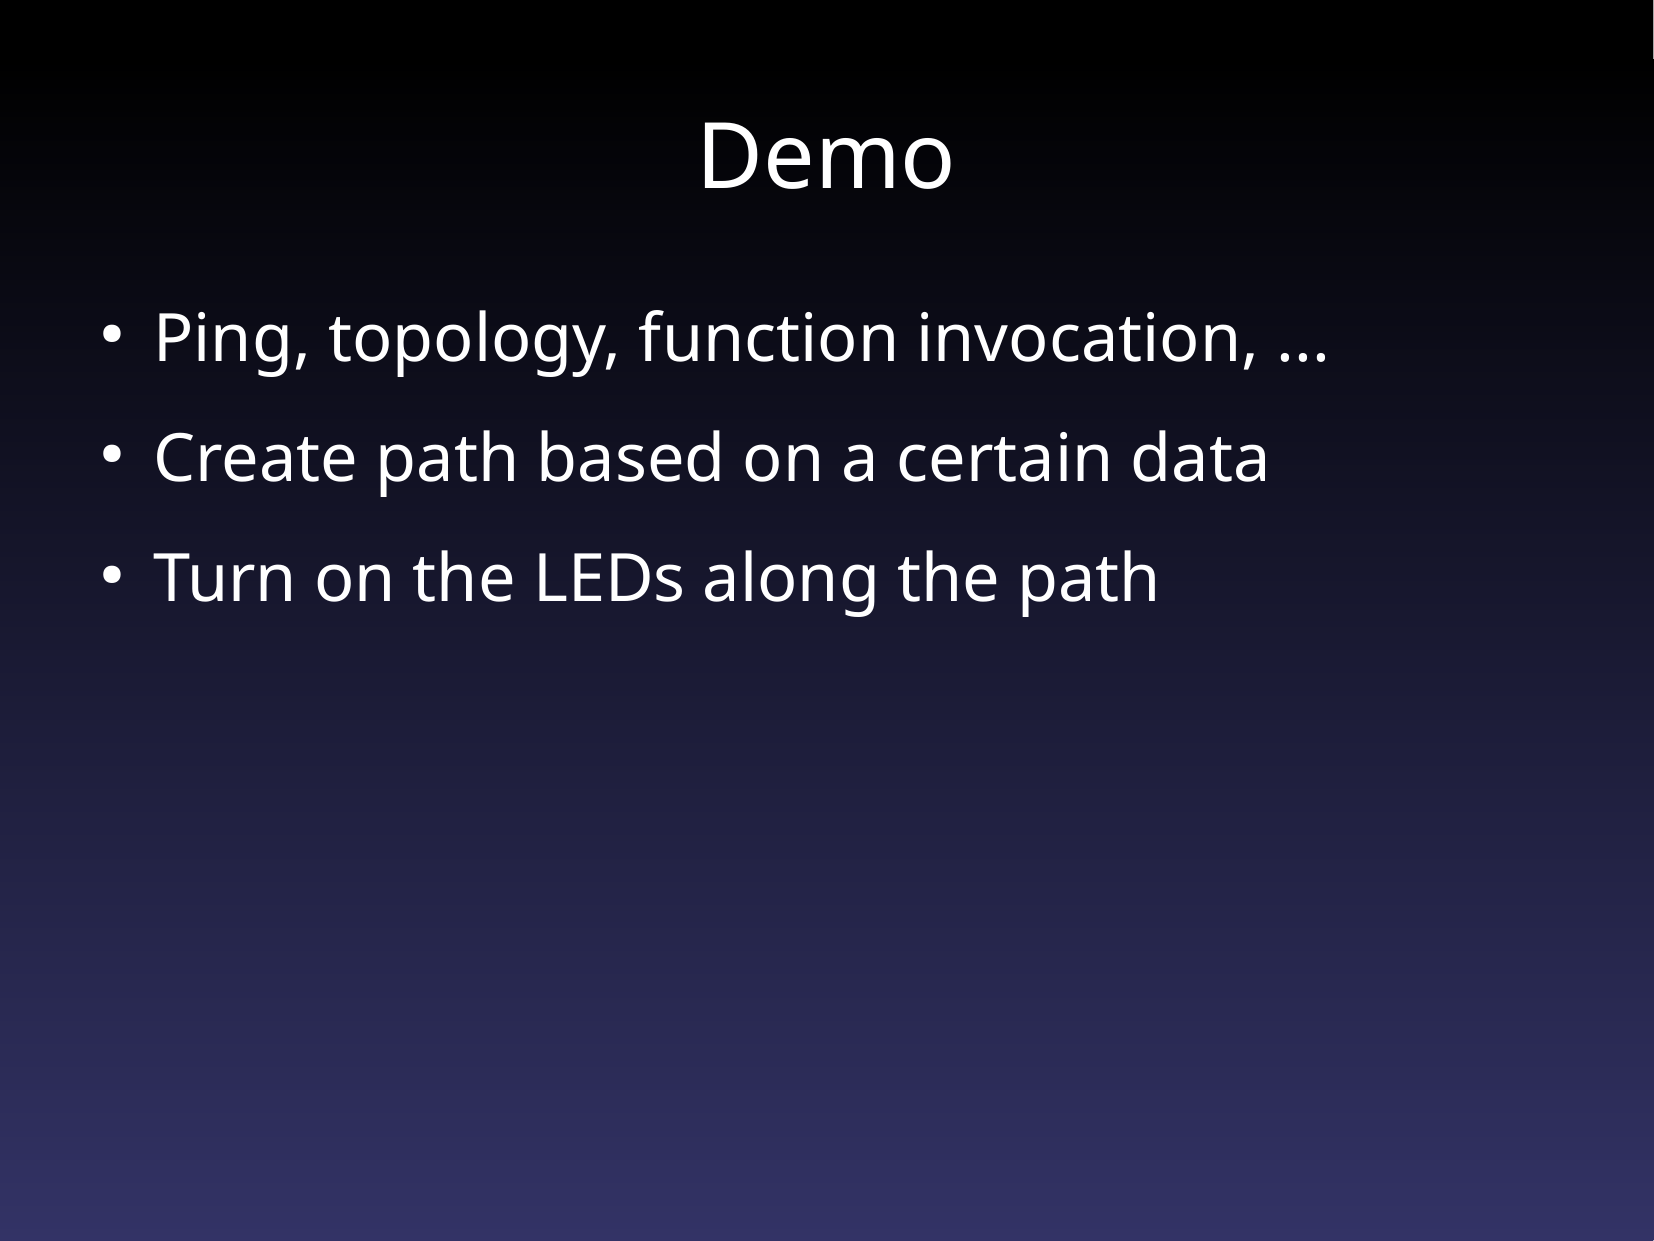

# Demo
Ping, topology, function invocation, ...
Create path based on a certain data
Turn on the LEDs along the path